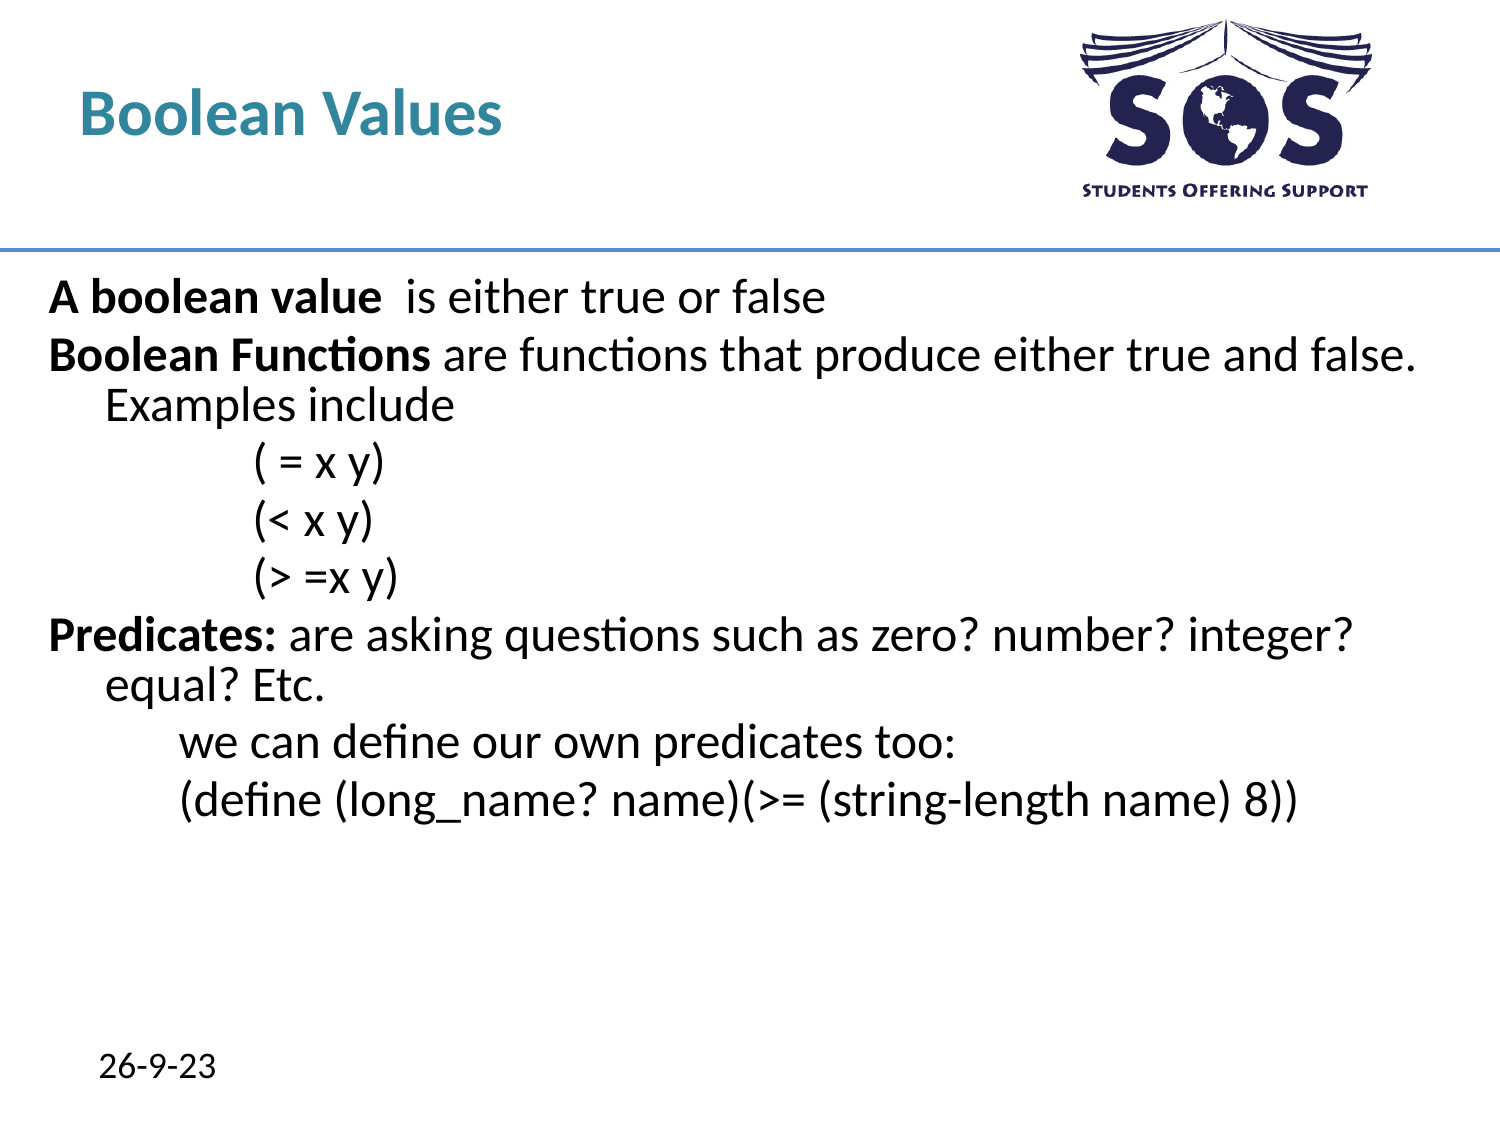

# Matrix Inverse
Boolean Values
A boolean value is either true or false
Boolean Functions are functions that produce either true and false. Examples include
		( = x y)
		(< x y)
		(> =x y)
Predicates: are asking questions such as zero? number? integer? equal? Etc.
	we can define our own predicates too:
	(define (long_name? name)(>= (string-length name) 8))